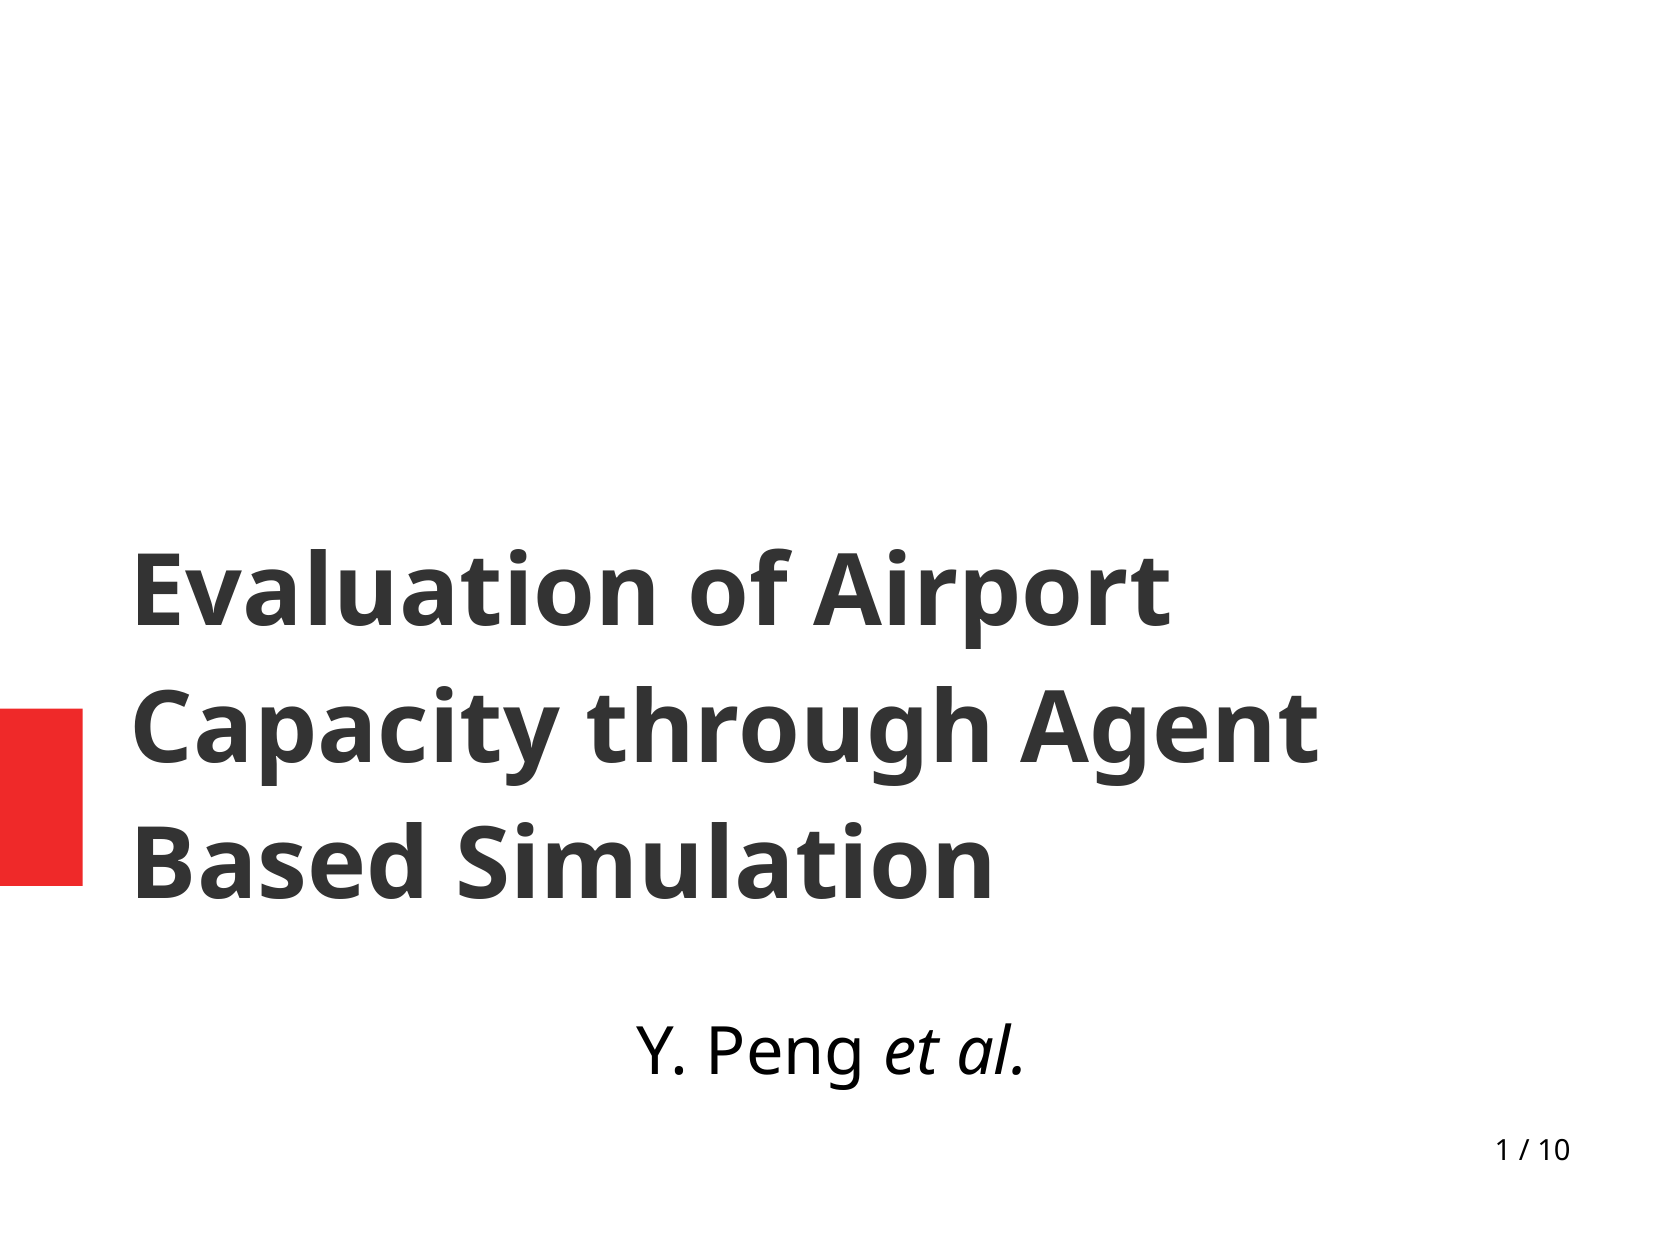

# Evaluation of Airport Capacity through Agent Based Simulation
Y. Peng et al.
1